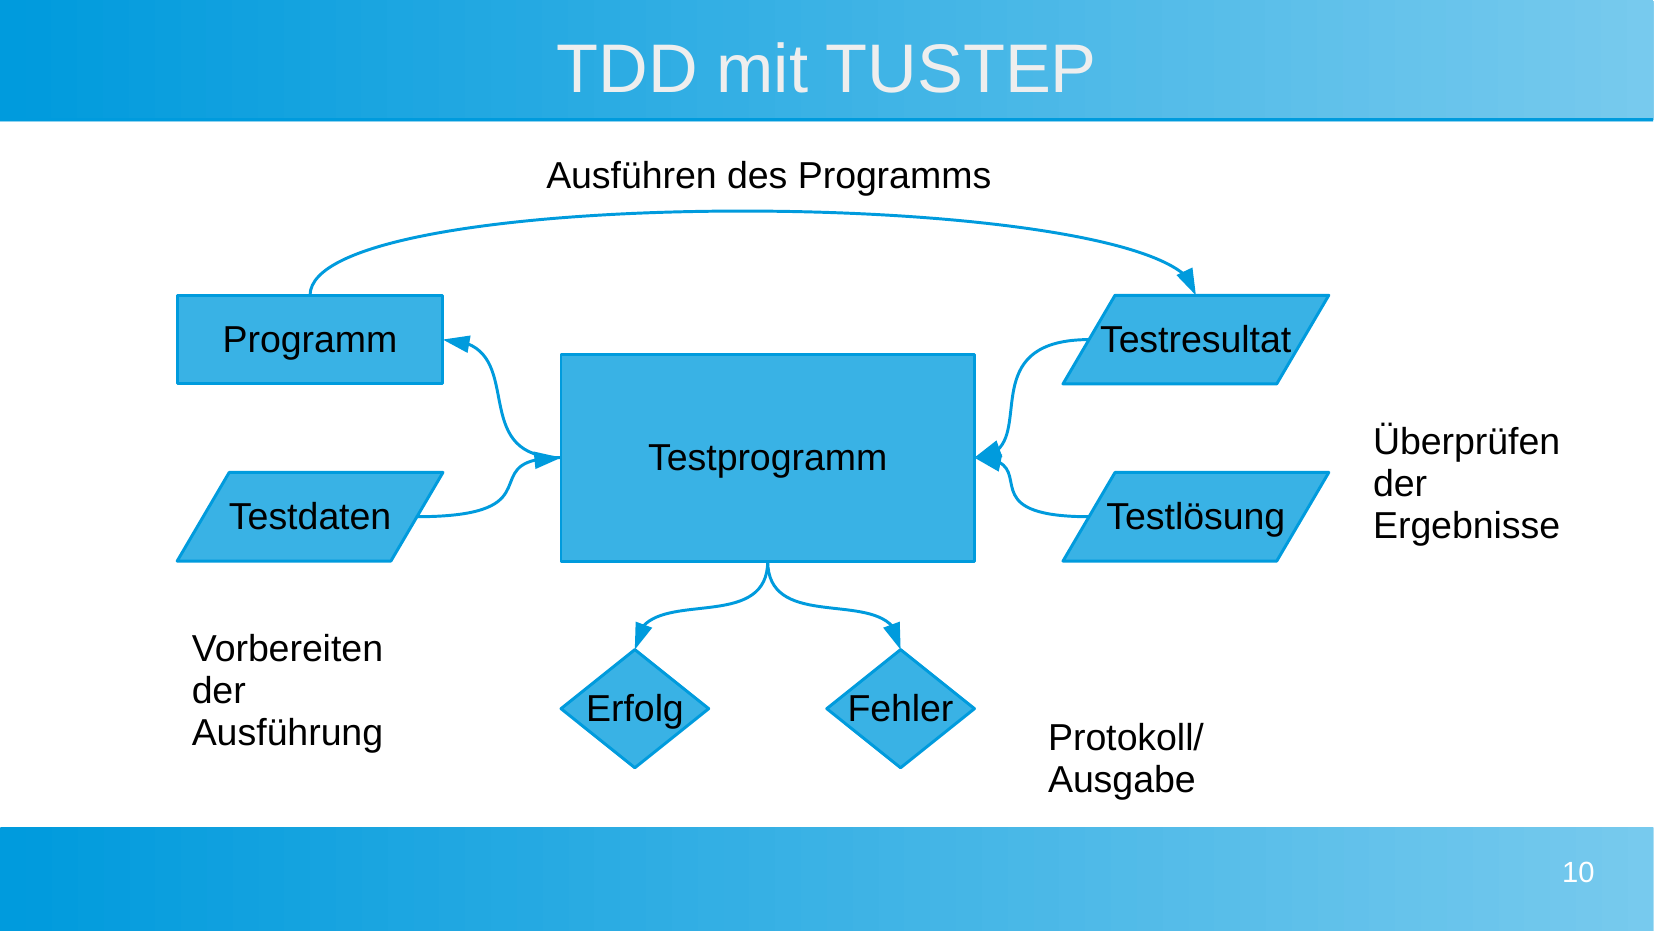

# TDD mit TUSTEP
Ausführen des Programms
Programm
Testresultat
Testprogramm
Überprüfen der Ergebnisse
Testdaten
Testlösung
Vorbereiten der Ausführung
Erfolg
Fehler
Protokoll/Ausgabe
10